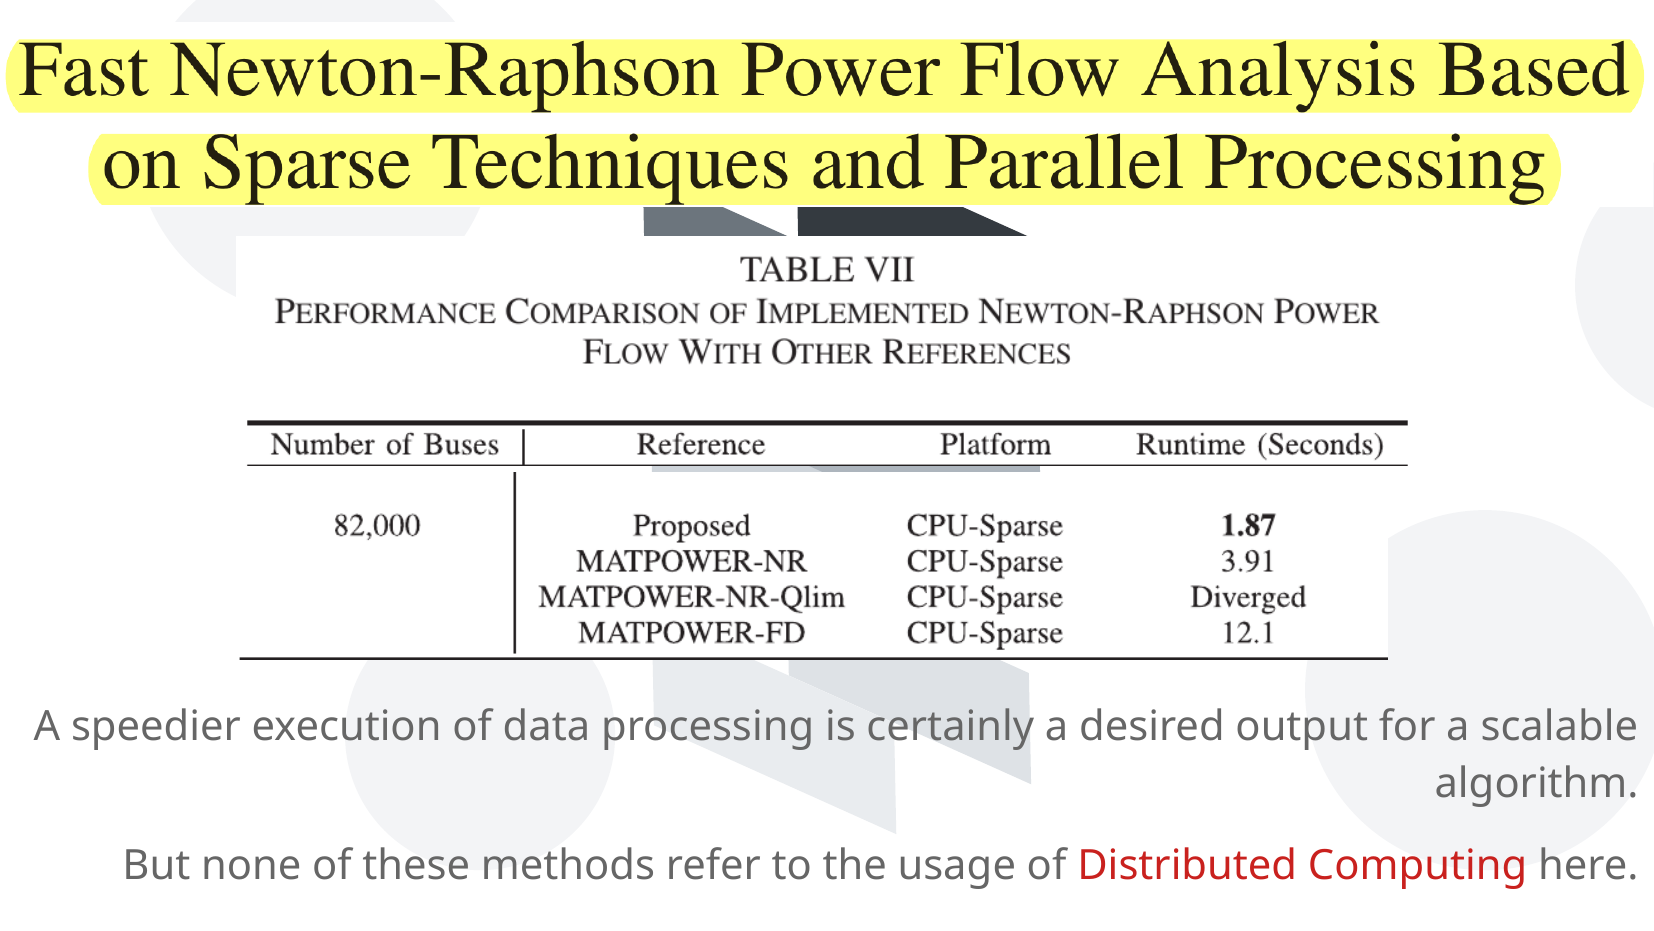

Lorem
A speedier execution of data processing is certainly a desired output for a scalable algorithm.
But none of these methods refer to the usage of Distributed Computing here.